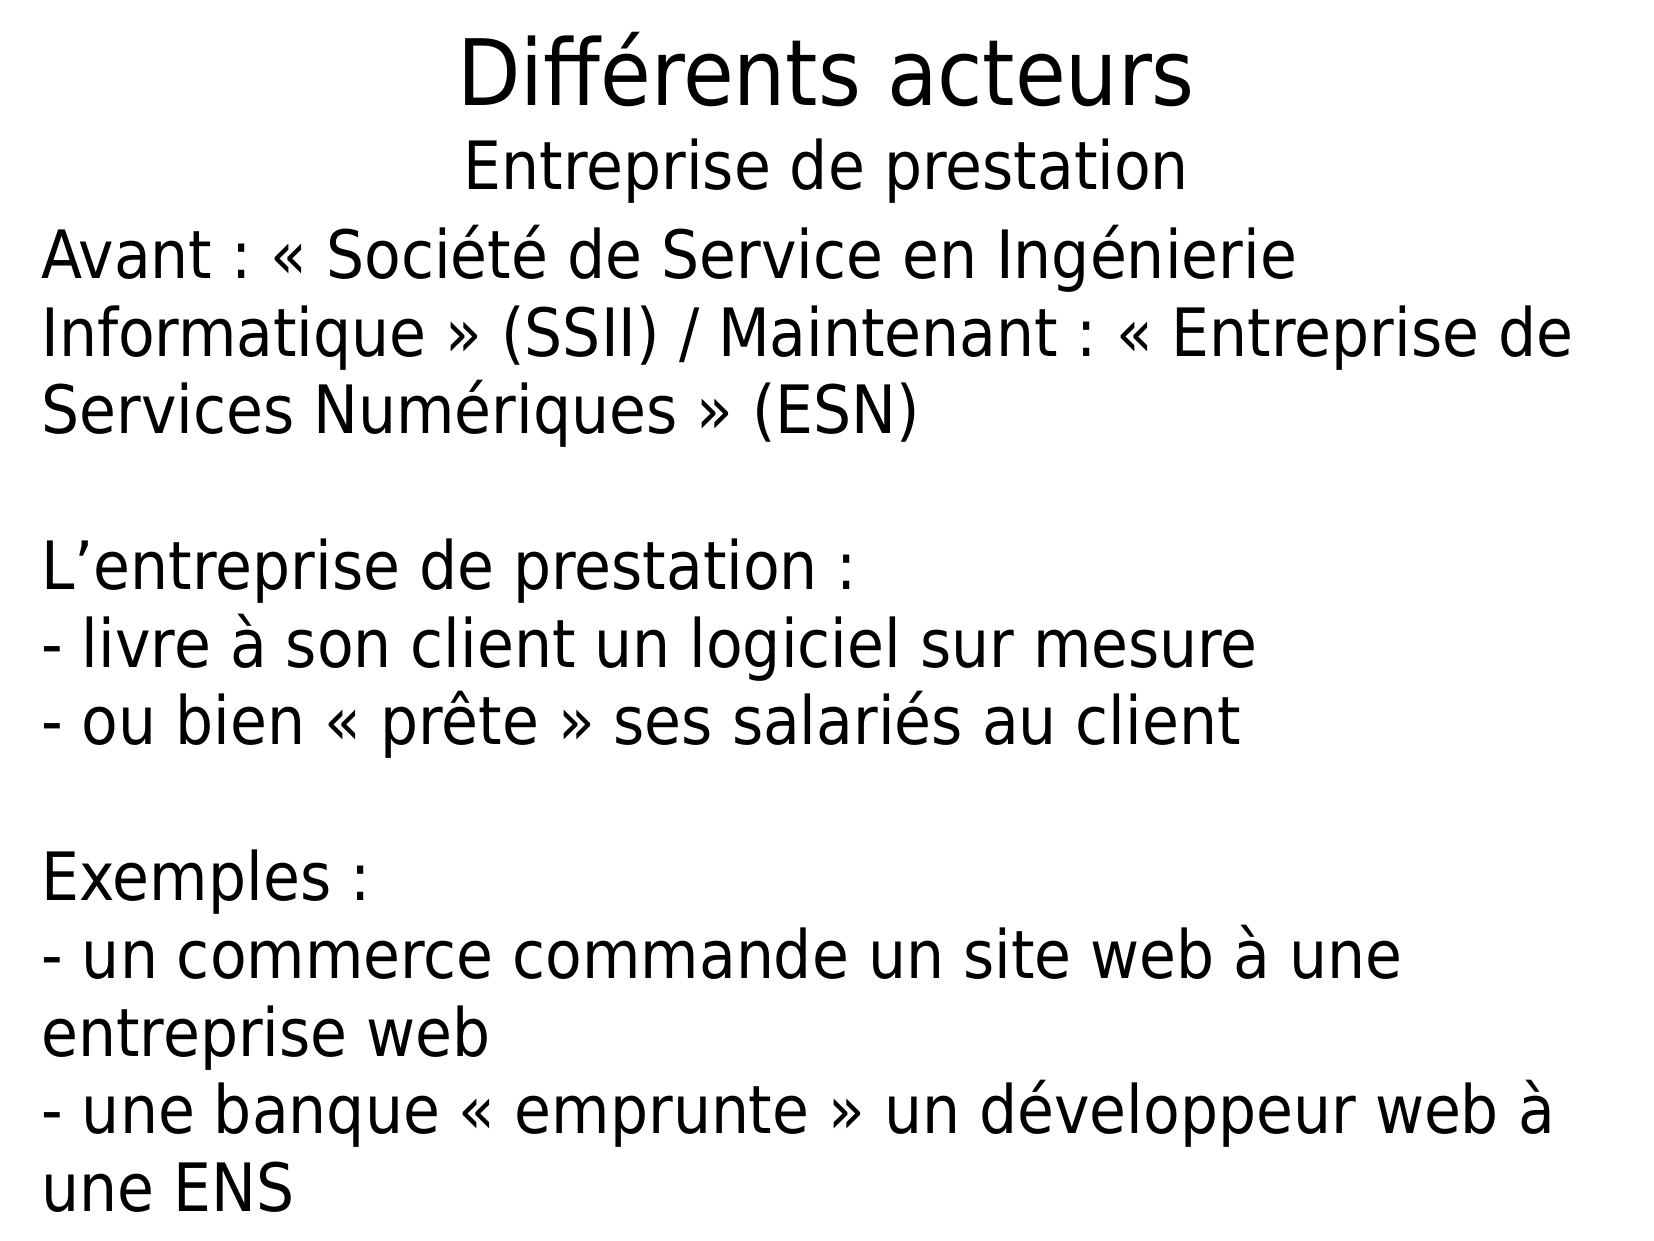

# Différents acteurs Entreprise de prestation
Avant : « Société de Service en Ingénierie Informatique » (SSII) / Maintenant : « Entreprise de Services Numériques » (ESN)
L’entreprise de prestation :
- livre à son client un logiciel sur mesure
- ou bien « prête » ses salariés au client
Exemples :
- un commerce commande un site web à une entreprise web
- une banque « emprunte » un développeur web à une ENS